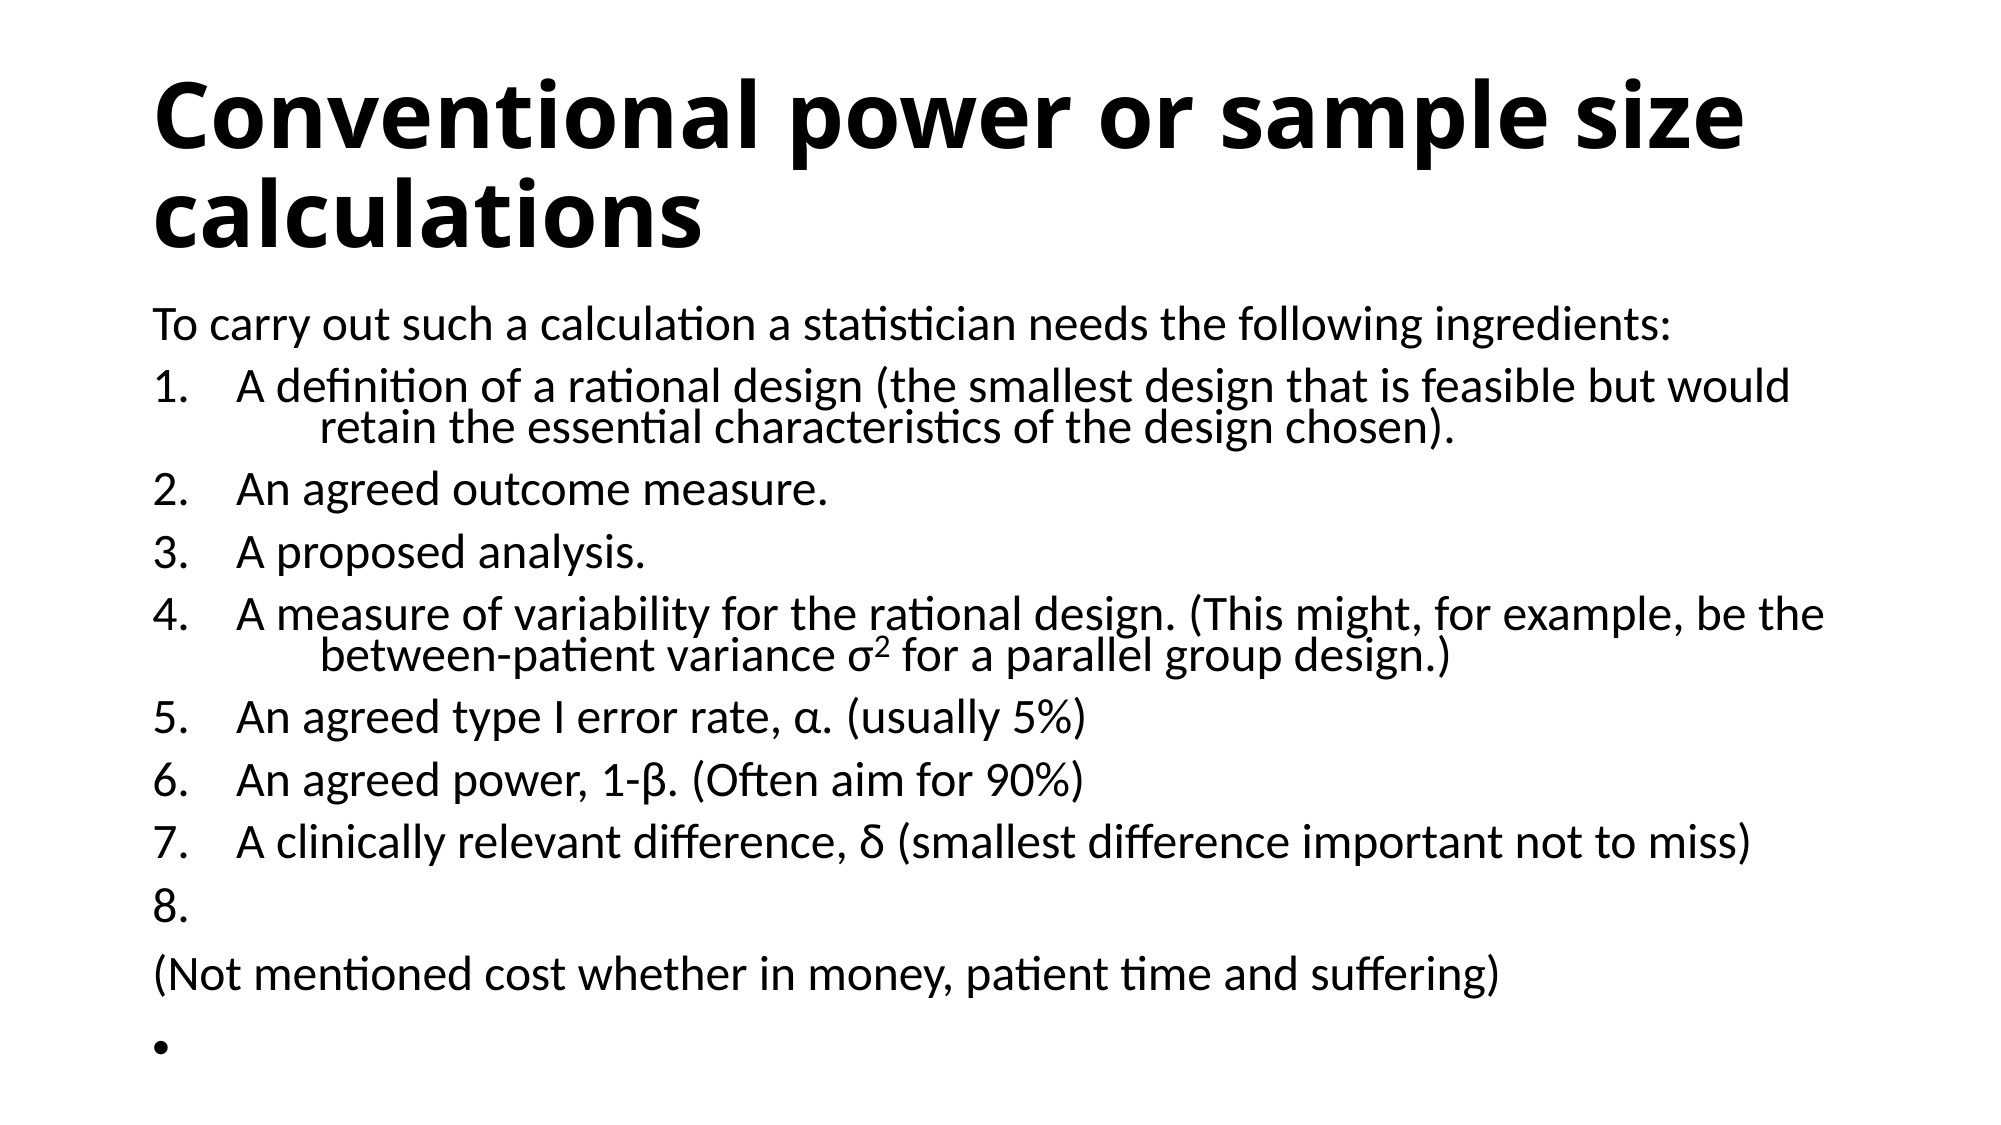

# Conventional power or sample size calculations
To carry out such a calculation a statistician needs the following ingredients:
A definition of a rational design (the smallest design that is feasible but would retain the essential characteristics of the design chosen).
An agreed outcome measure.
A proposed analysis.
A measure of variability for the rational design. (This might, for example, be the between-patient variance σ2 for a parallel group design.)
An agreed type I error rate, α. (usually 5%)
An agreed power, 1-β. (Often aim for 90%)
A clinically relevant difference, δ (smallest difference important not to miss)
(Not mentioned cost whether in money, patient time and suffering)